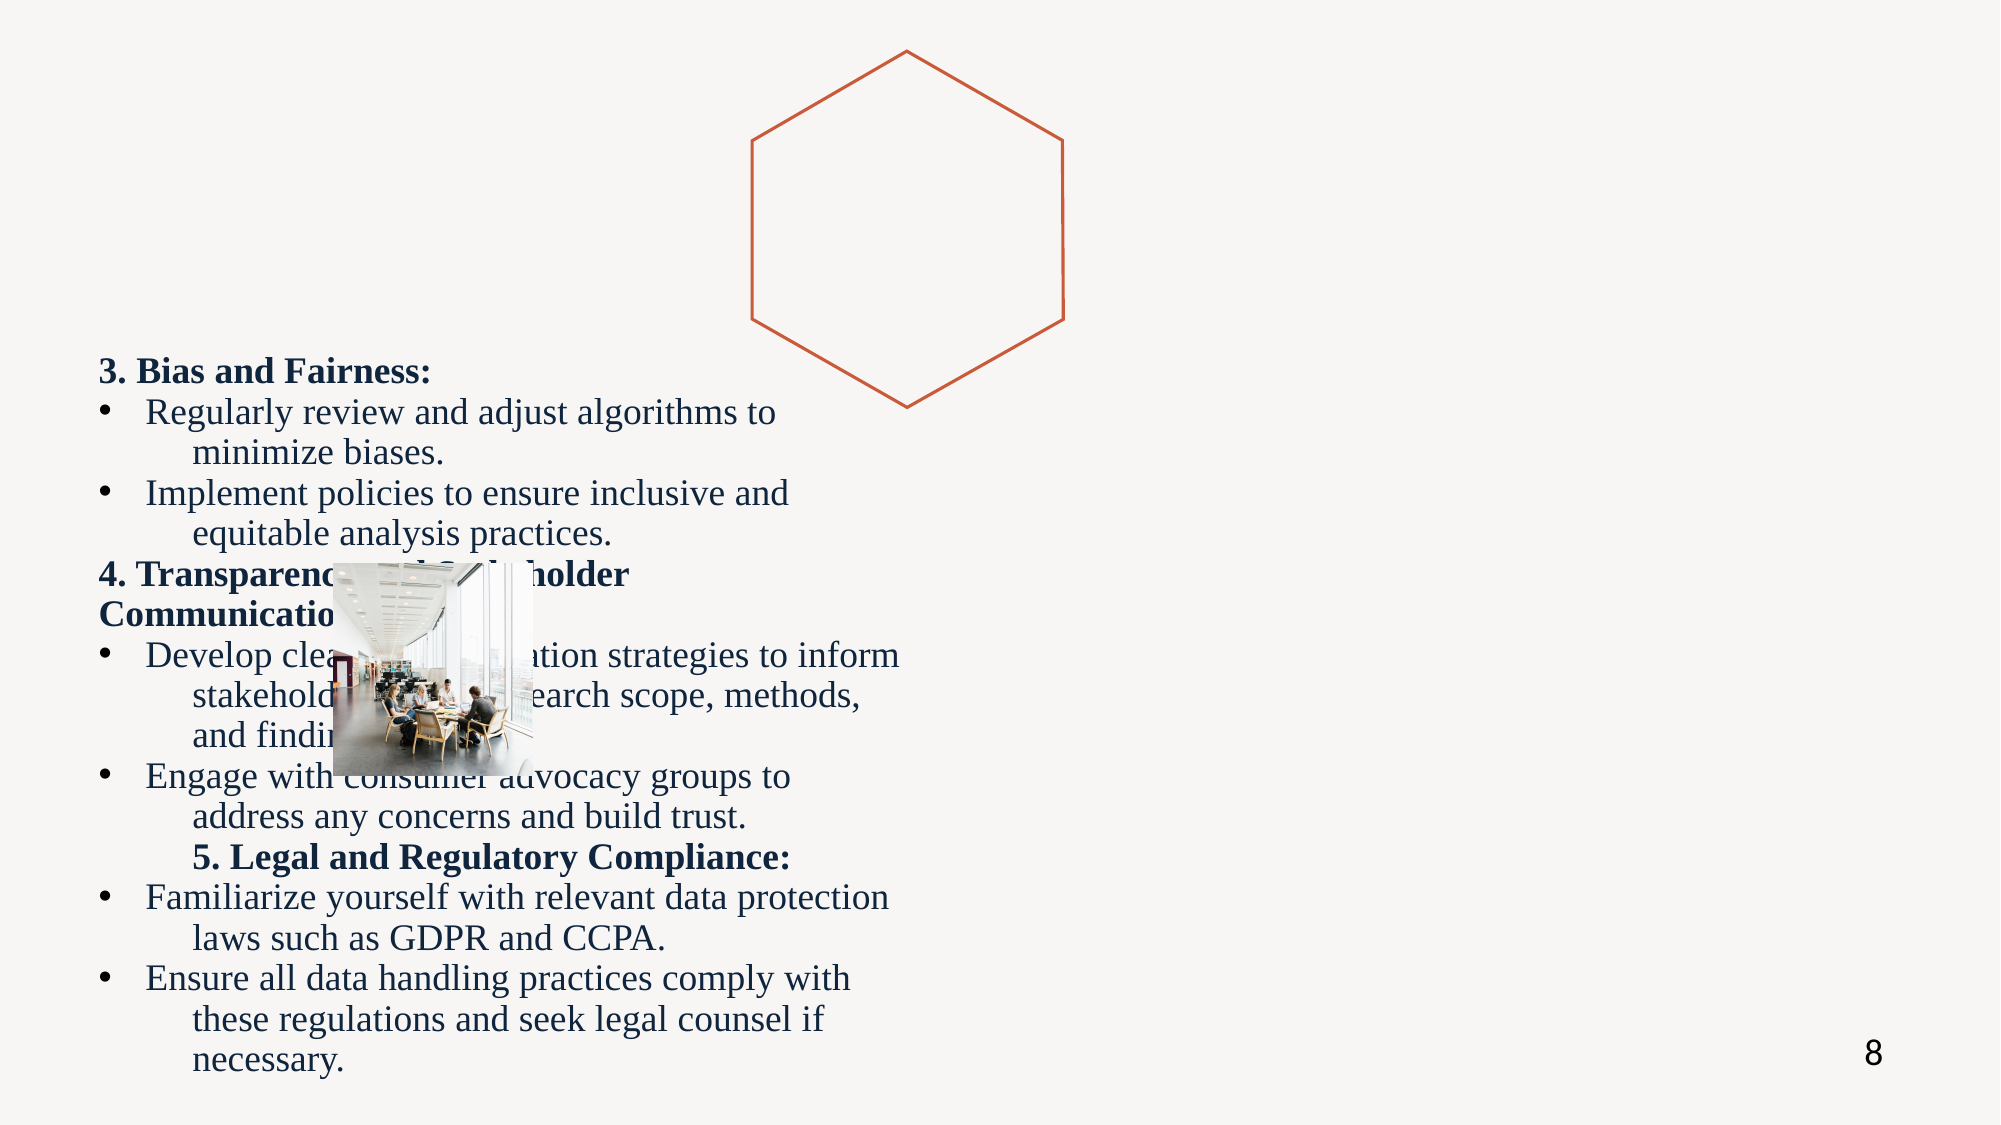

# 3. Bias and Fairness:
Regularly review and adjust algorithms to minimize biases.
Implement policies to ensure inclusive and equitable analysis practices.
4. Transparency and Stakeholder Communication:
Develop clear communication strategies to inform stakeholders of the research scope, methods, and findings.
Engage with consumer advocacy groups to address any concerns and build trust.
5. Legal and Regulatory Compliance:
Familiarize yourself with relevant data protection laws such as GDPR and CCPA.
Ensure all data handling practices comply with these regulations and seek legal counsel if necessary.